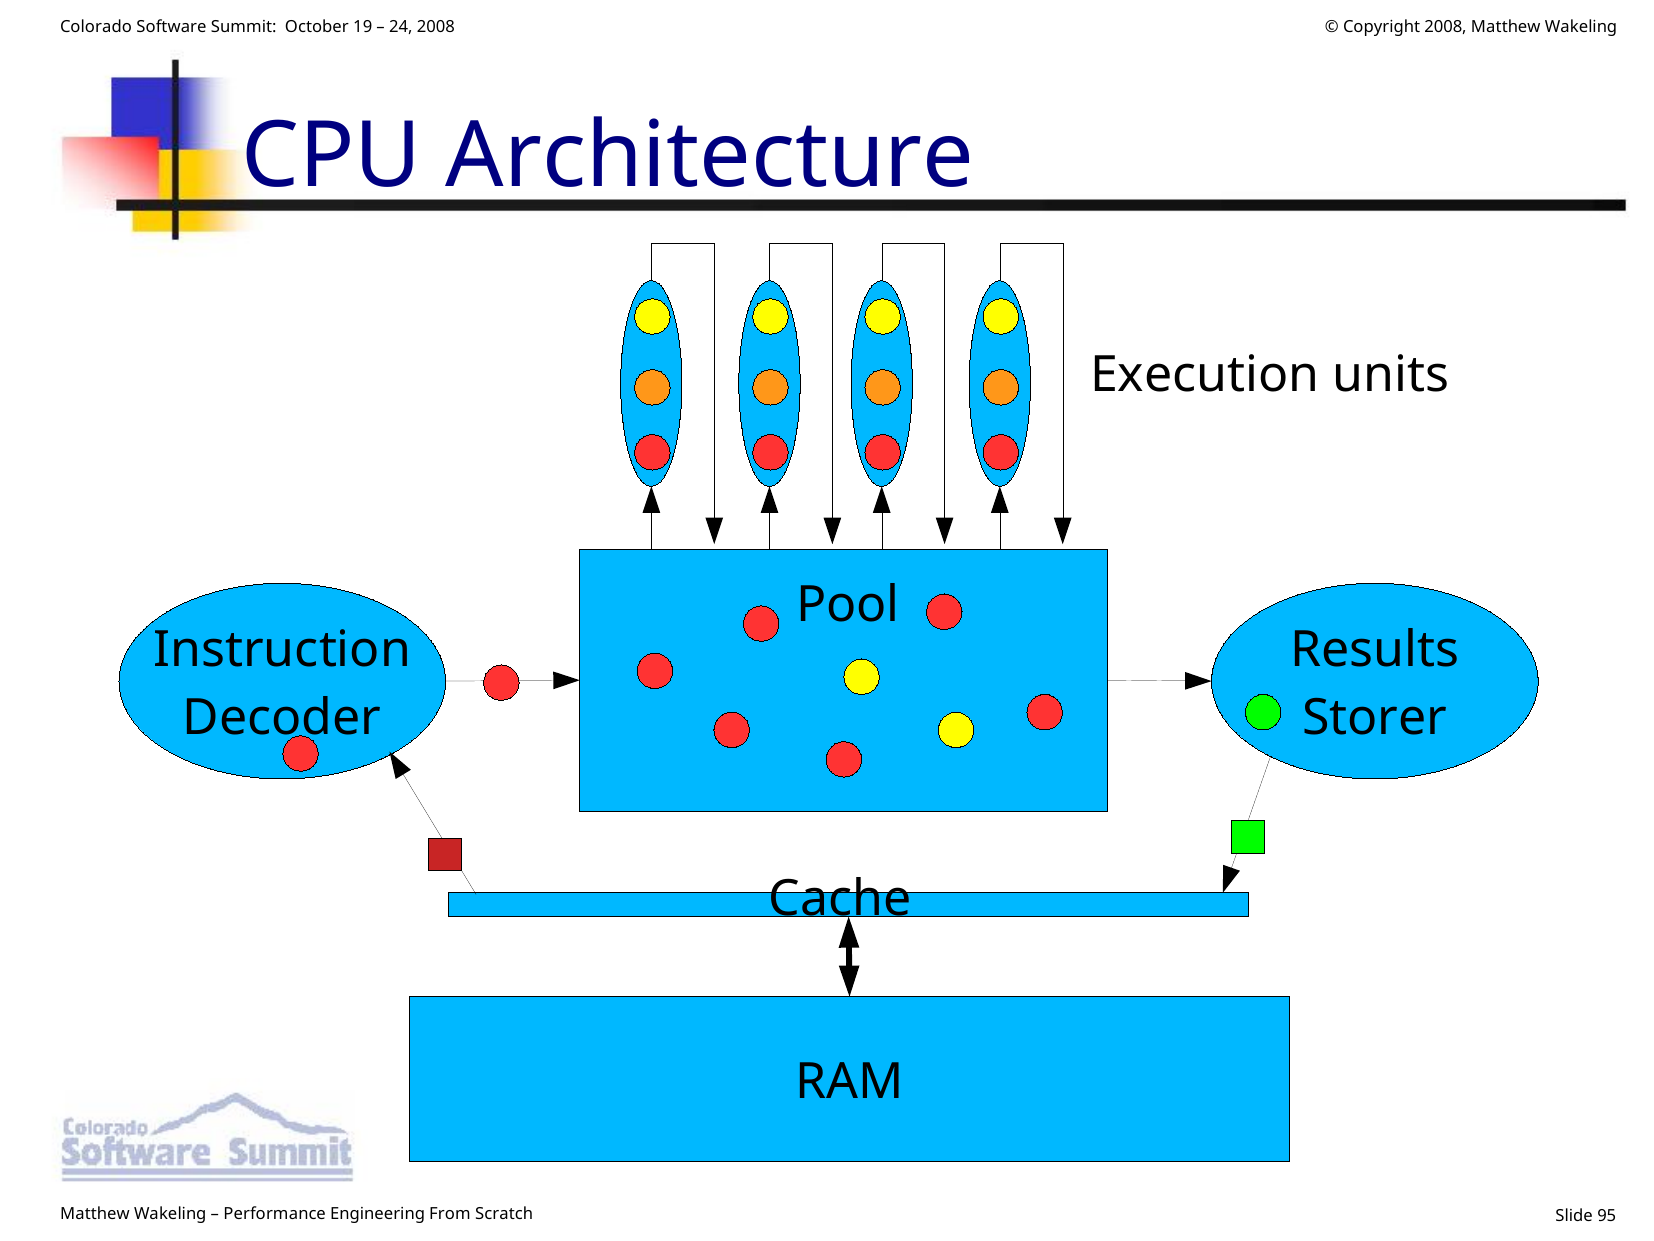

# CPU Architecture
Execution units
Pool
Instruction
Decoder
Results
Storer
Cache
RAM